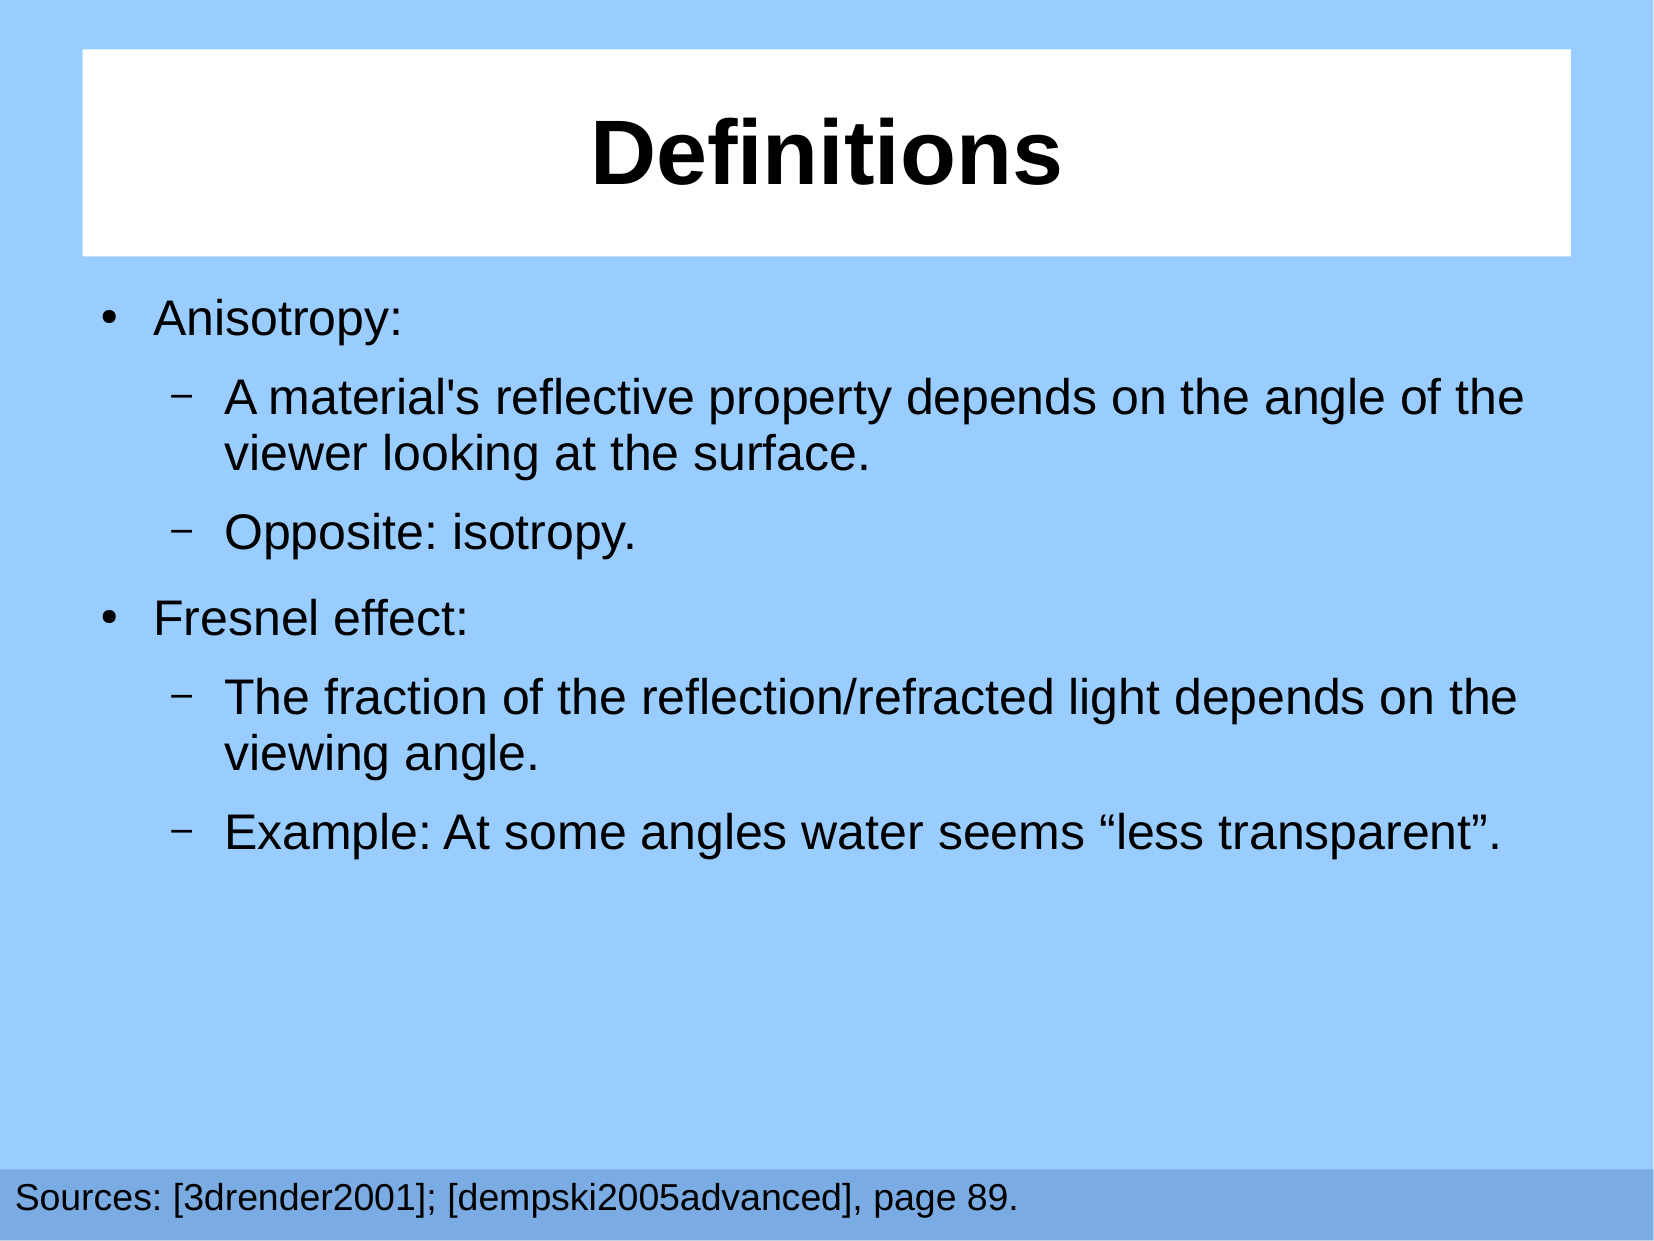

# Definitions
Anisotropy:
A material's reflective property depends on the angle of the viewer looking at the surface.
Opposite: isotropy.
Fresnel effect:
The fraction of the reflection/refracted light depends on the viewing angle.
Example: At some angles water seems “less transparent”.
Sources: [3drender2001]; [dempski2005advanced], page 89.